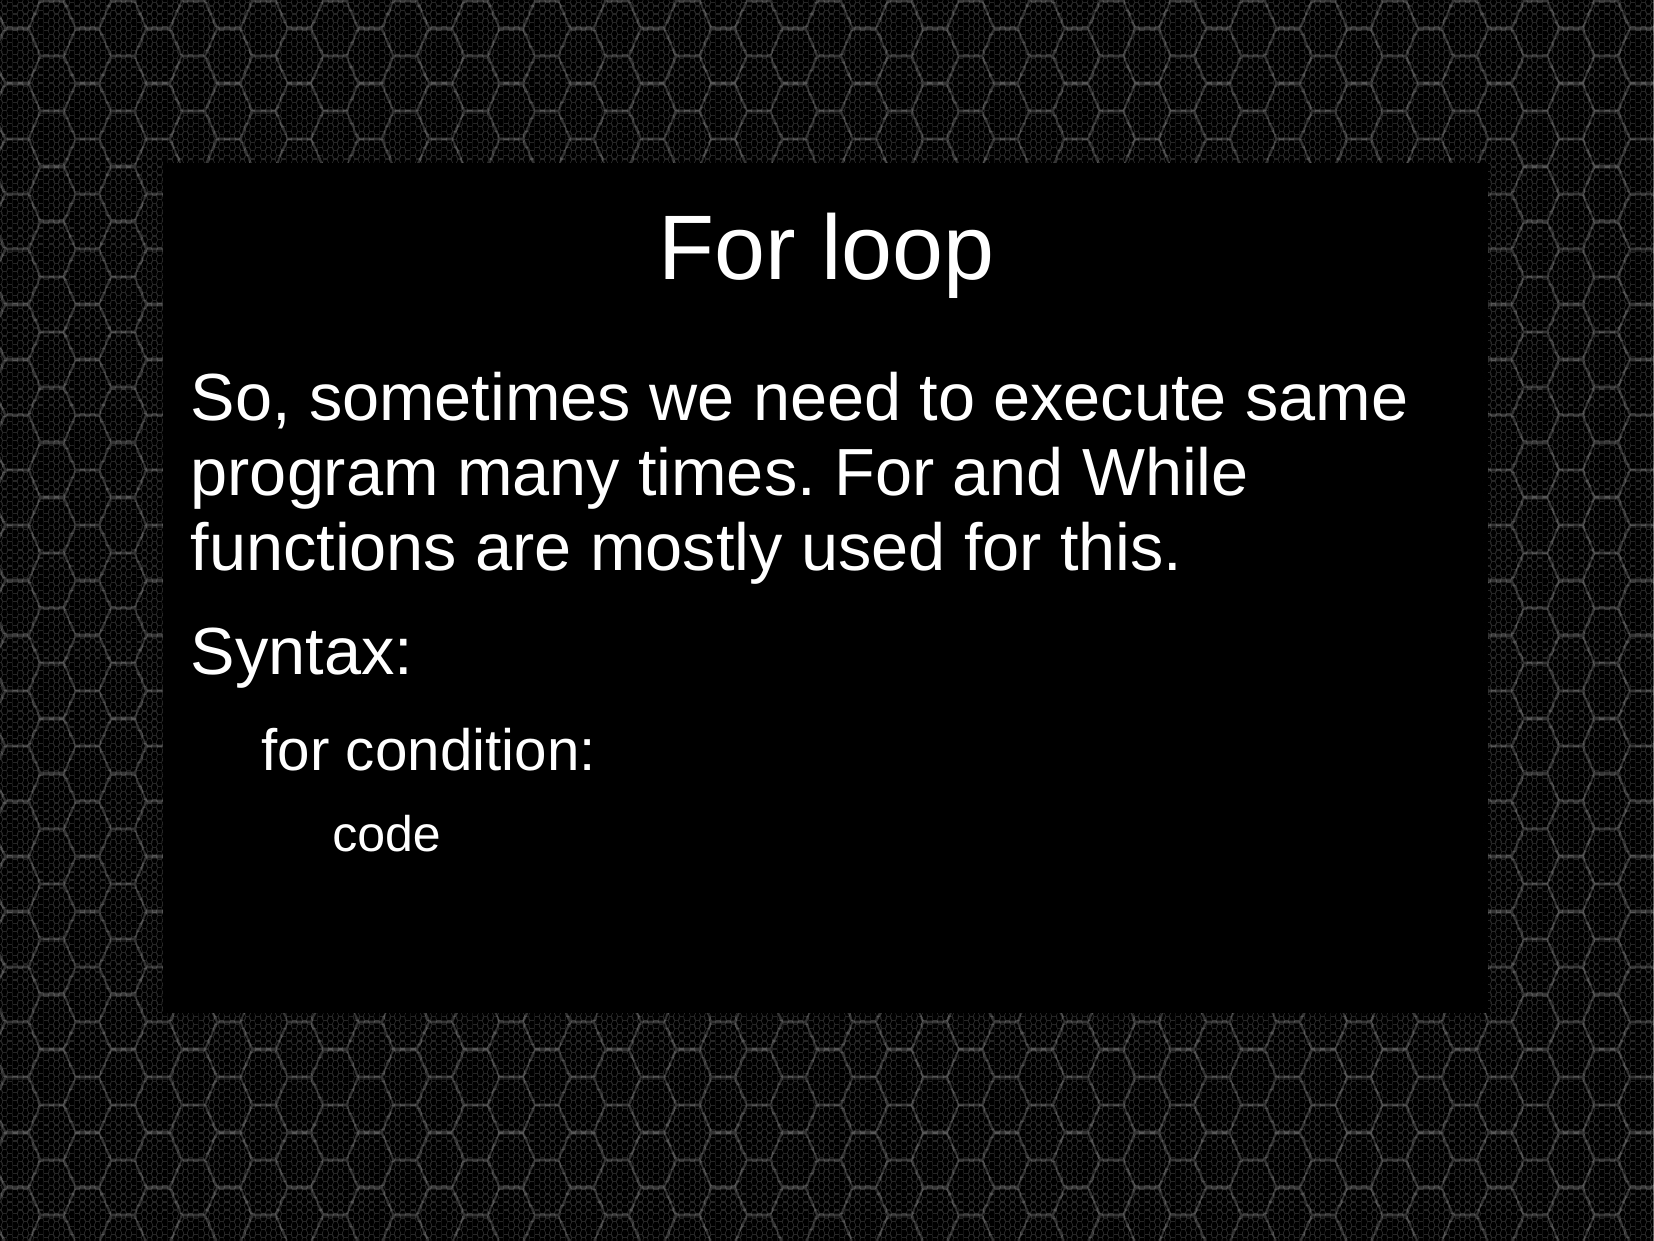

# For loop
So, sometimes we need to execute same program many times. For and While functions are mostly used for this.
Syntax:
for condition:
code